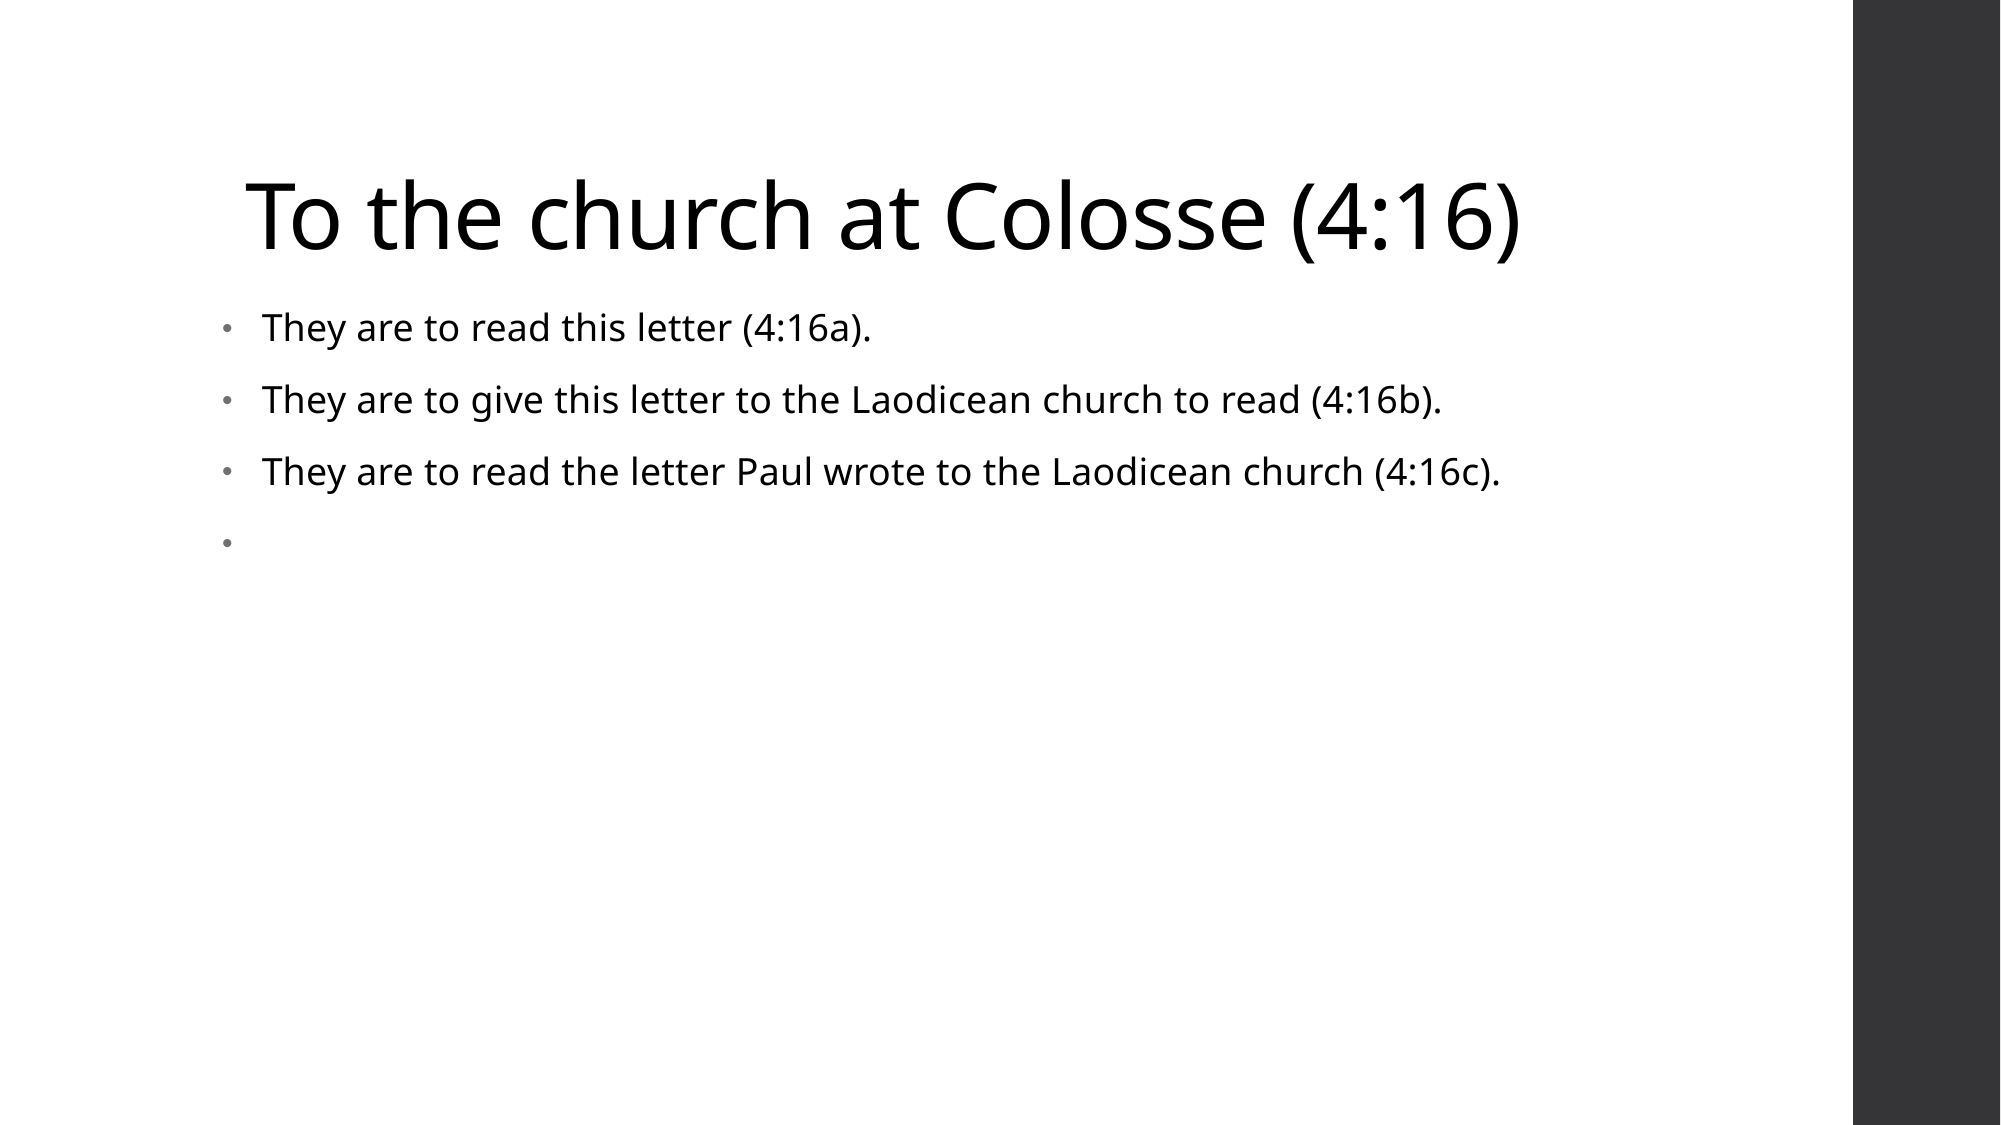

# To the church at Colosse (4:16)
 They are to read this letter (4:16a).
 They are to give this letter to the Laodicean church to read (4:16b).
 They are to read the letter Paul wrote to the Laodicean church (4:16c).